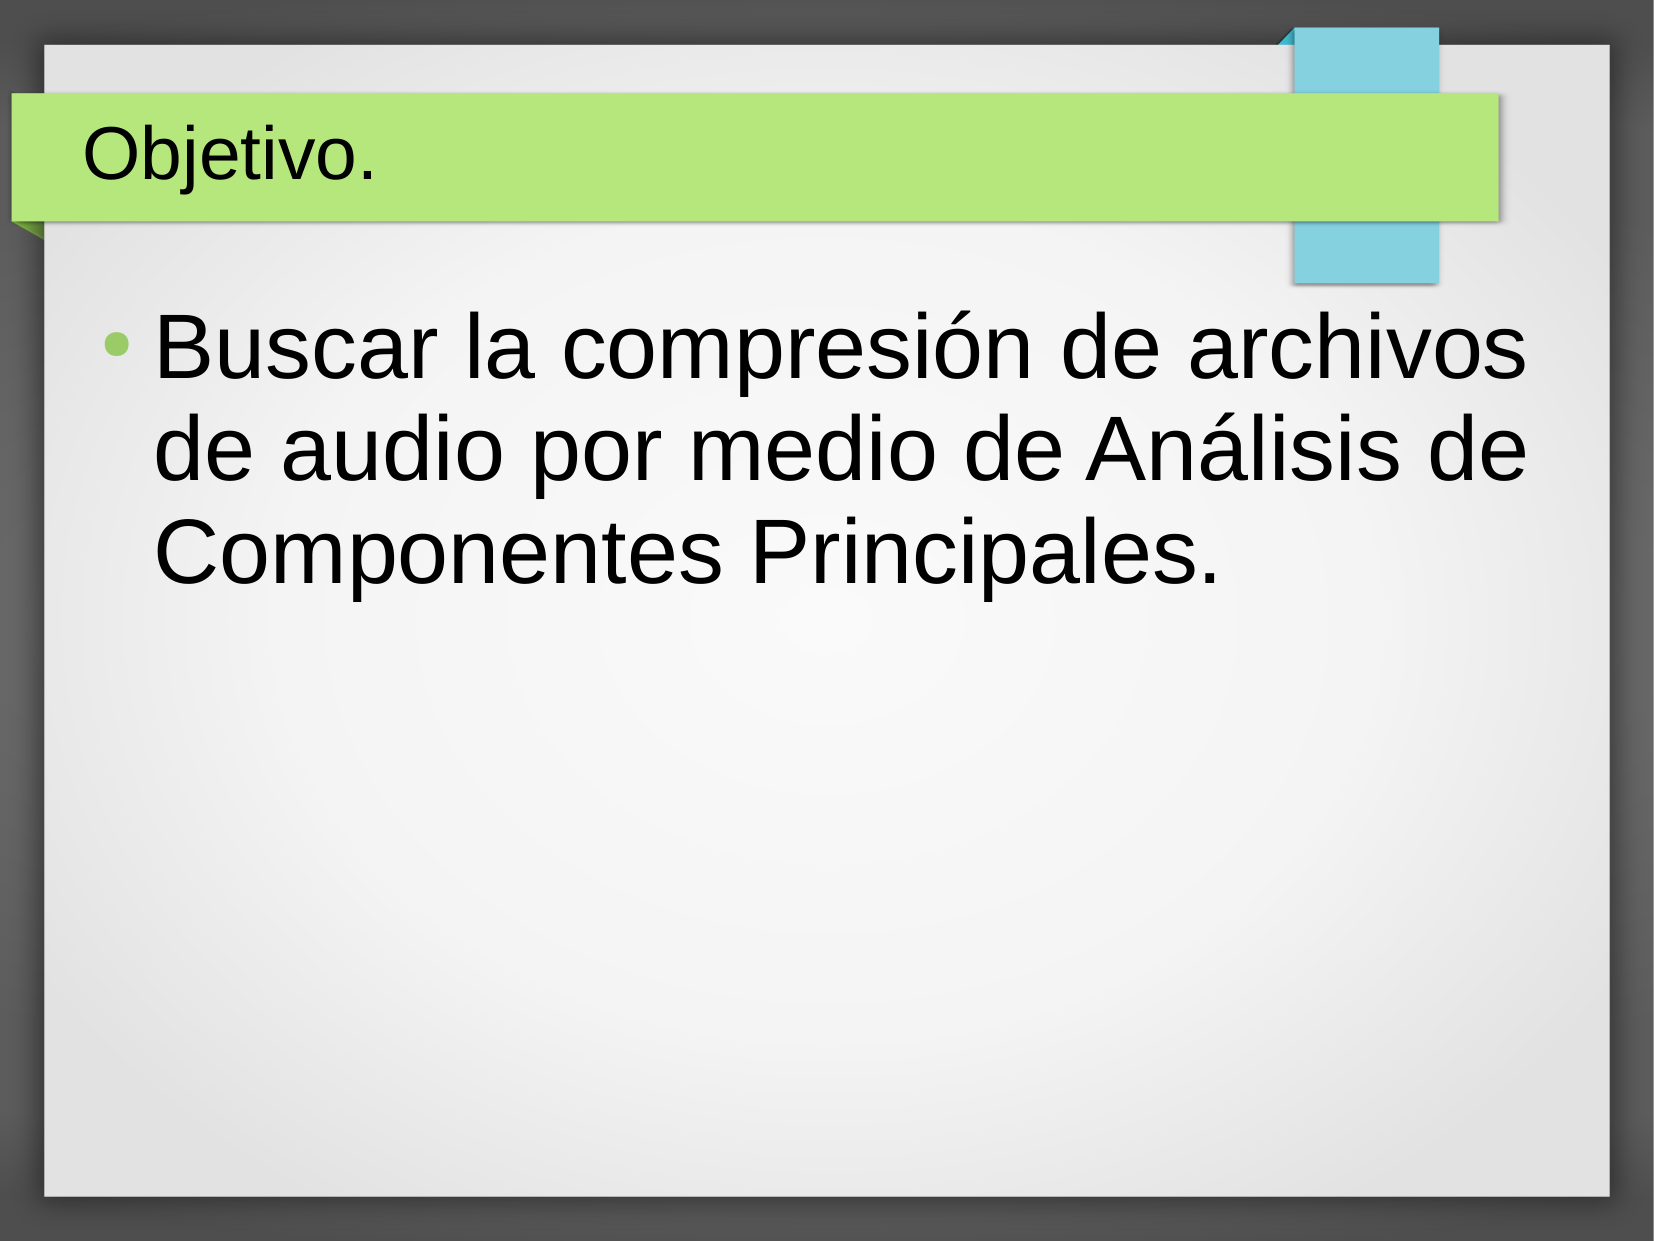

# Objetivo.
Buscar la compresión de archivos de audio por medio de Análisis de Componentes Principales.